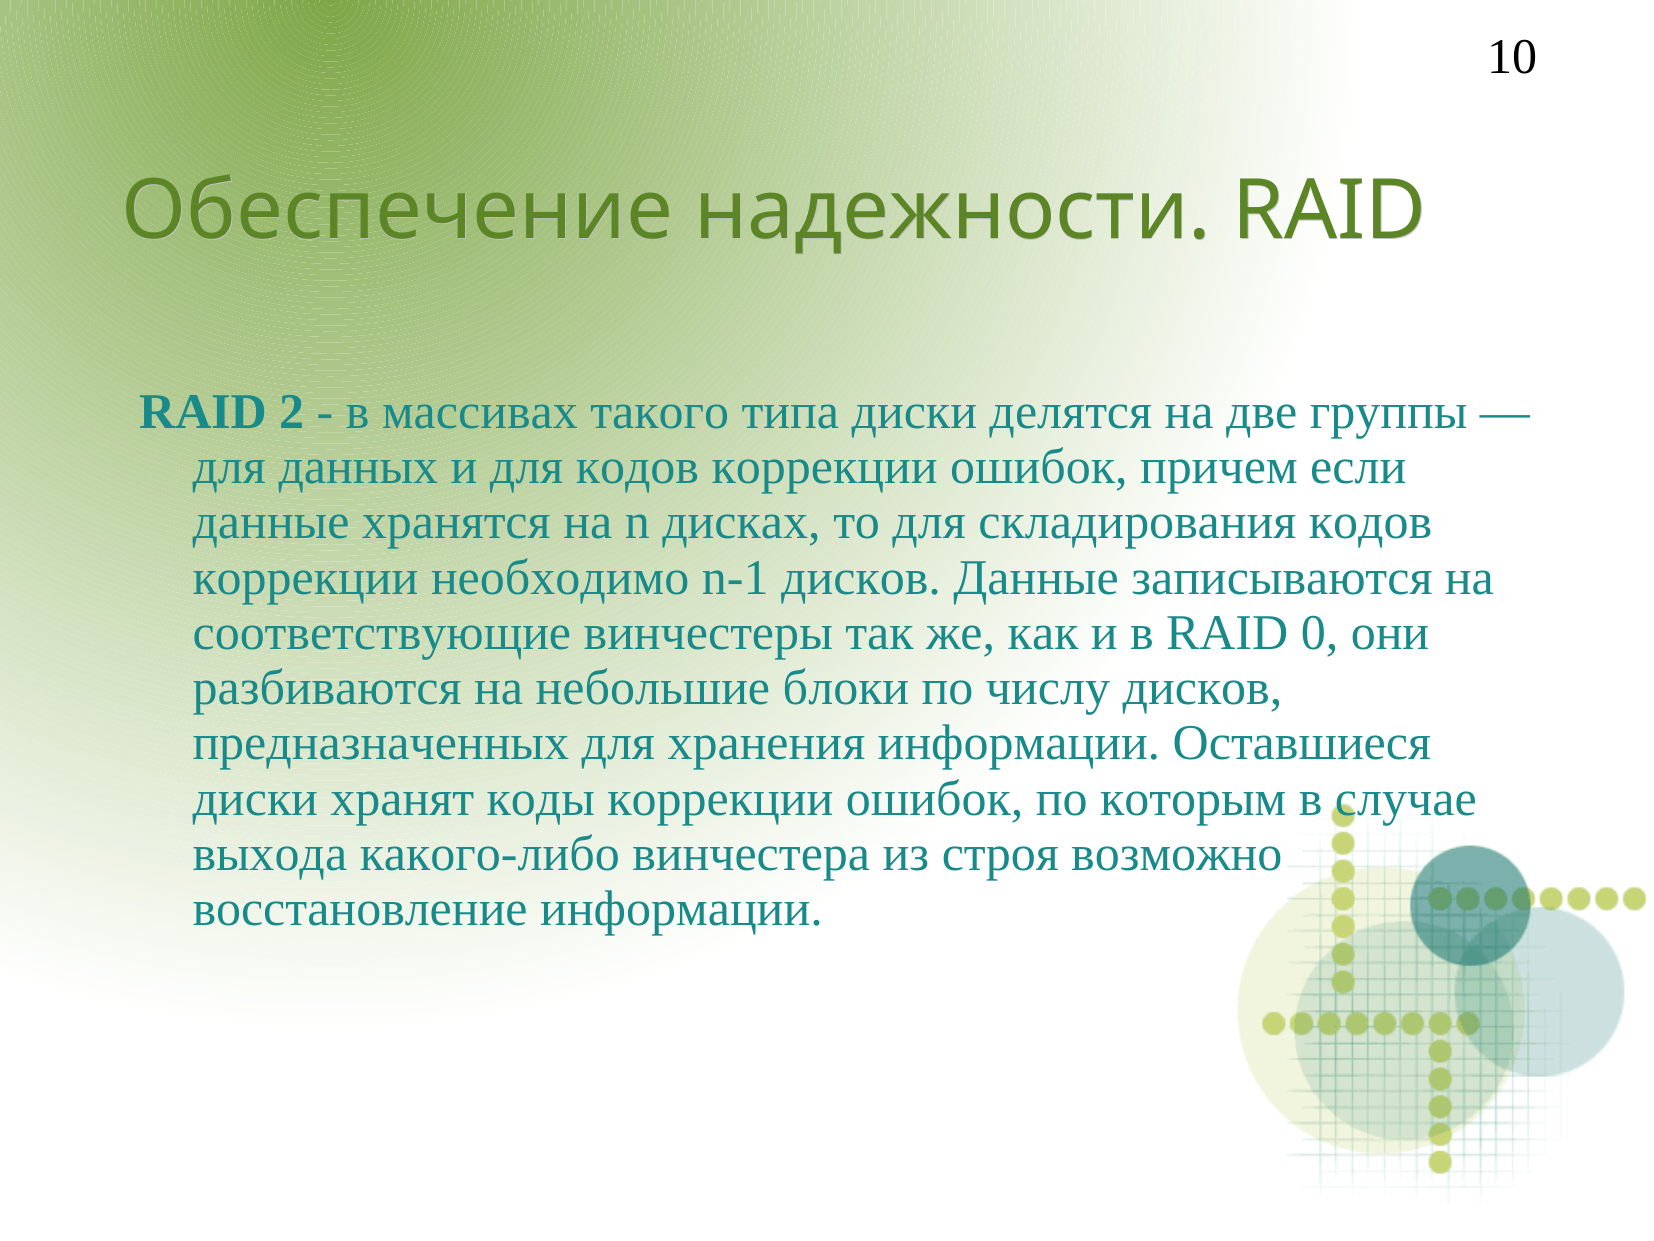

# Обеспечение надежности. RAID
RAID 2 - в массивах такого типа диски делятся на две группы — для данных и для кодов коррекции ошибок, причем если данные хранятся на n дисках, то для складирования кодов коррекции необходимо n-1 дисков. Данные записываются на соответствующие винчестеры так же, как и в RAID 0, они разбиваются на небольшие блоки по числу дисков, предназначенных для хранения информации. Оставшиеся диски хранят коды коррекции ошибок, по которым в случае выхода какого-либо винчестера из строя возможно восстановление информации.